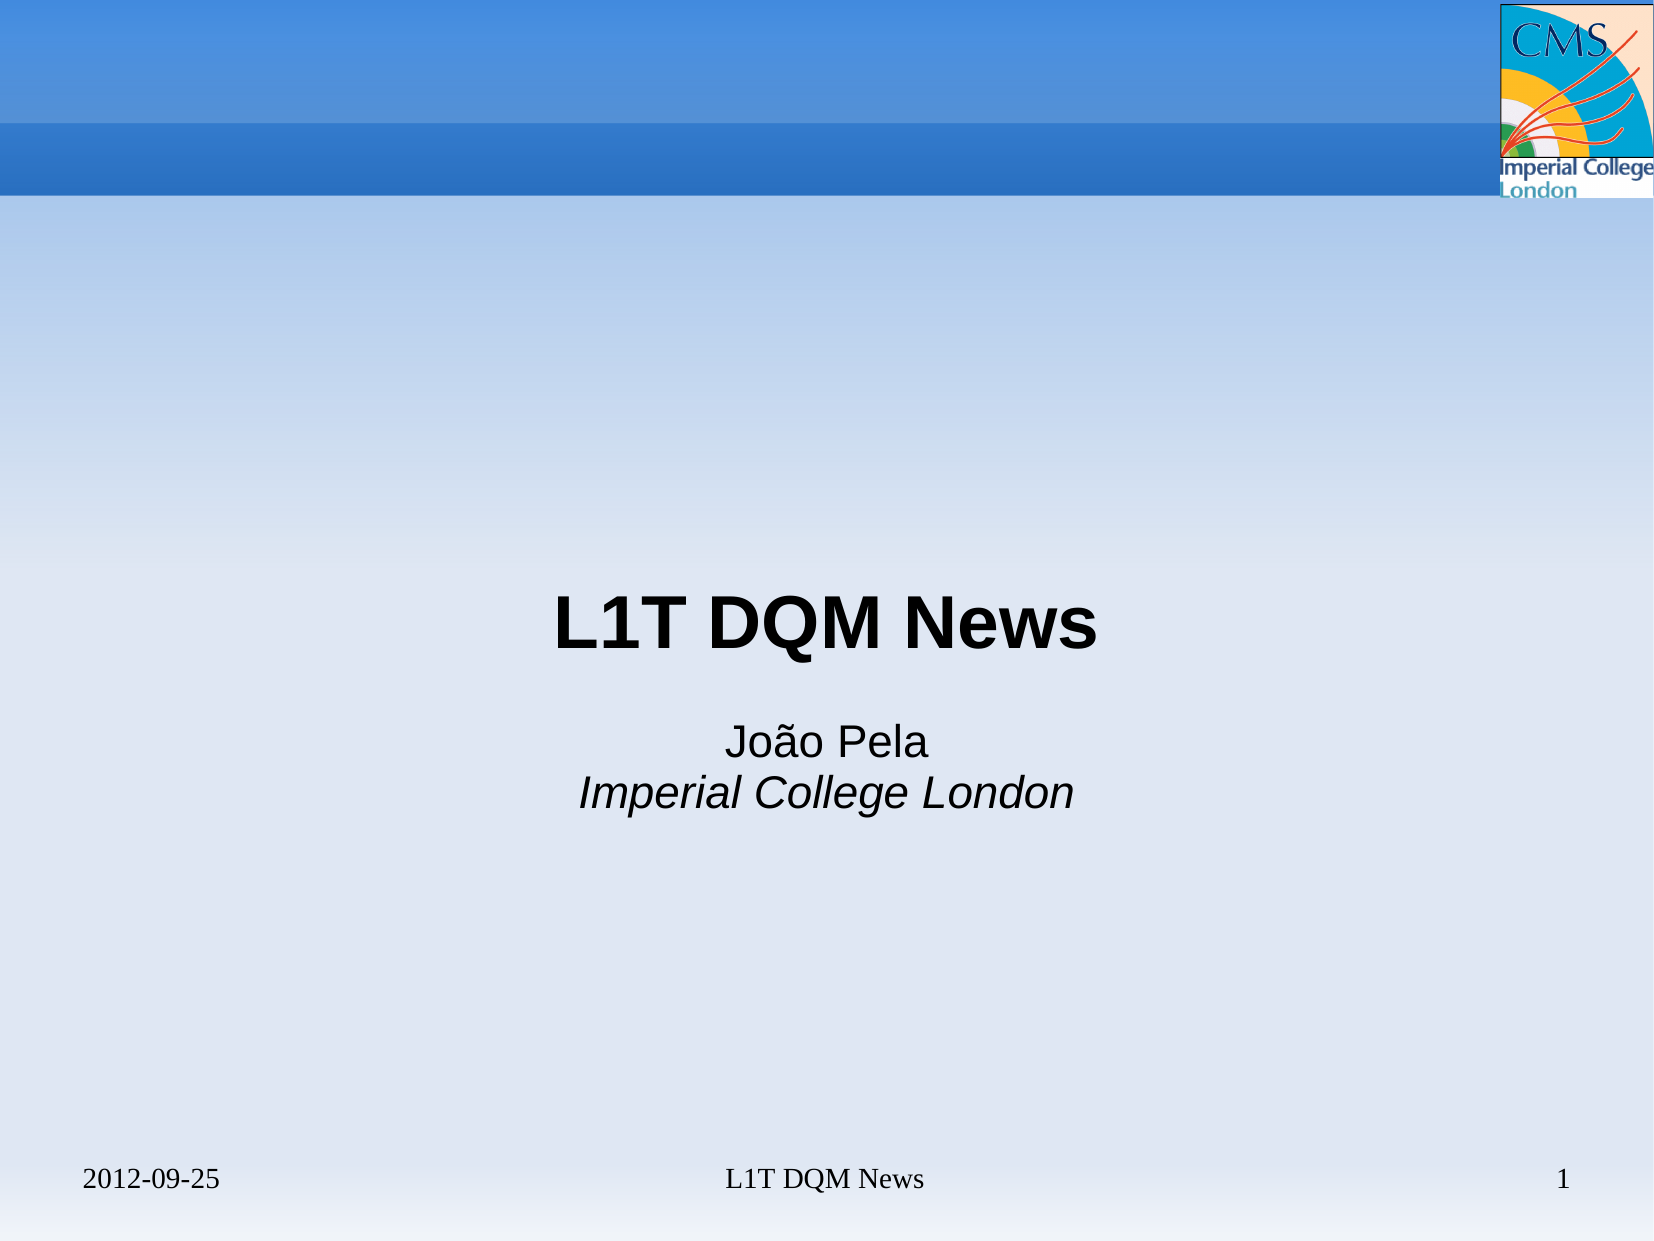

# L1T DQM News
João Pela
Imperial College London
2012-09-25
L1T DQM News
1